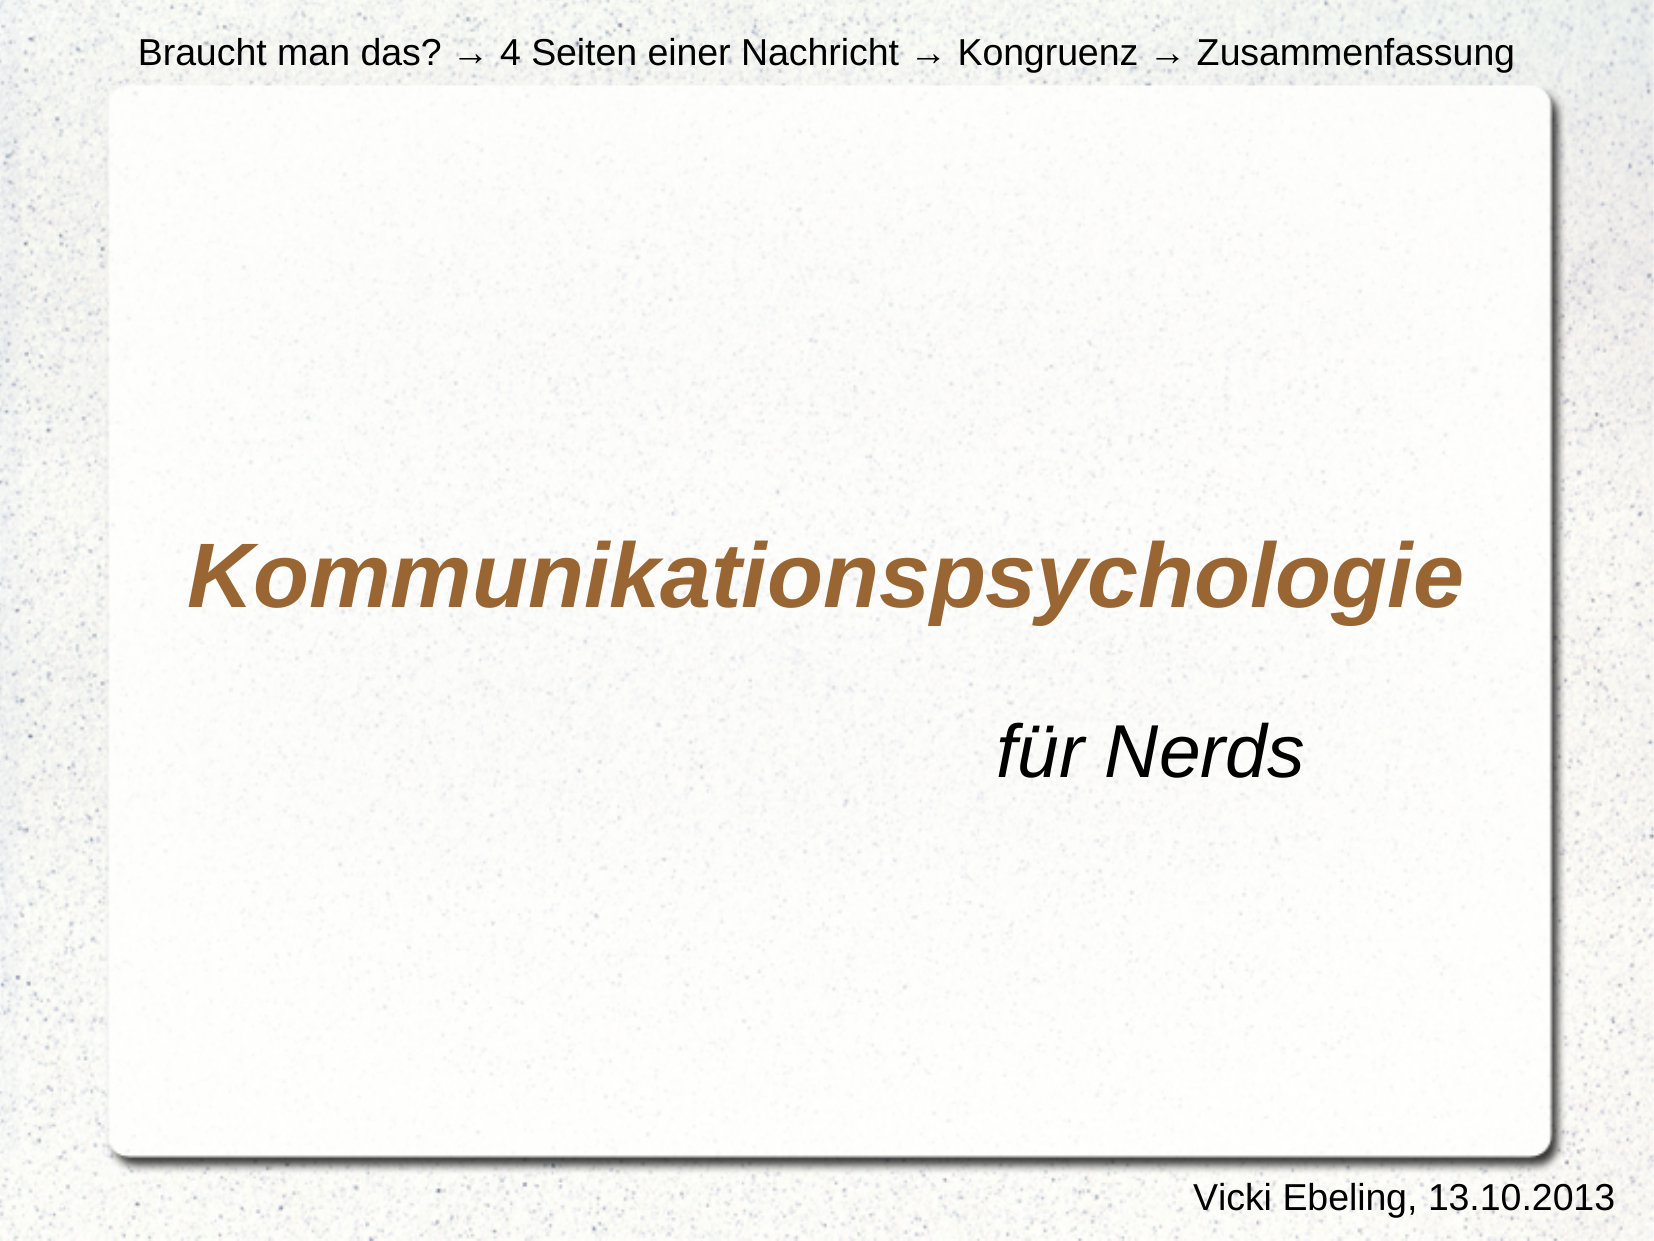

Braucht man das? → 4 Seiten einer Nachricht → Kongruenz → Zusammenfassung
# Kommunikationspsychologie
für Nerds
Vicki Ebeling, 13.10.2013